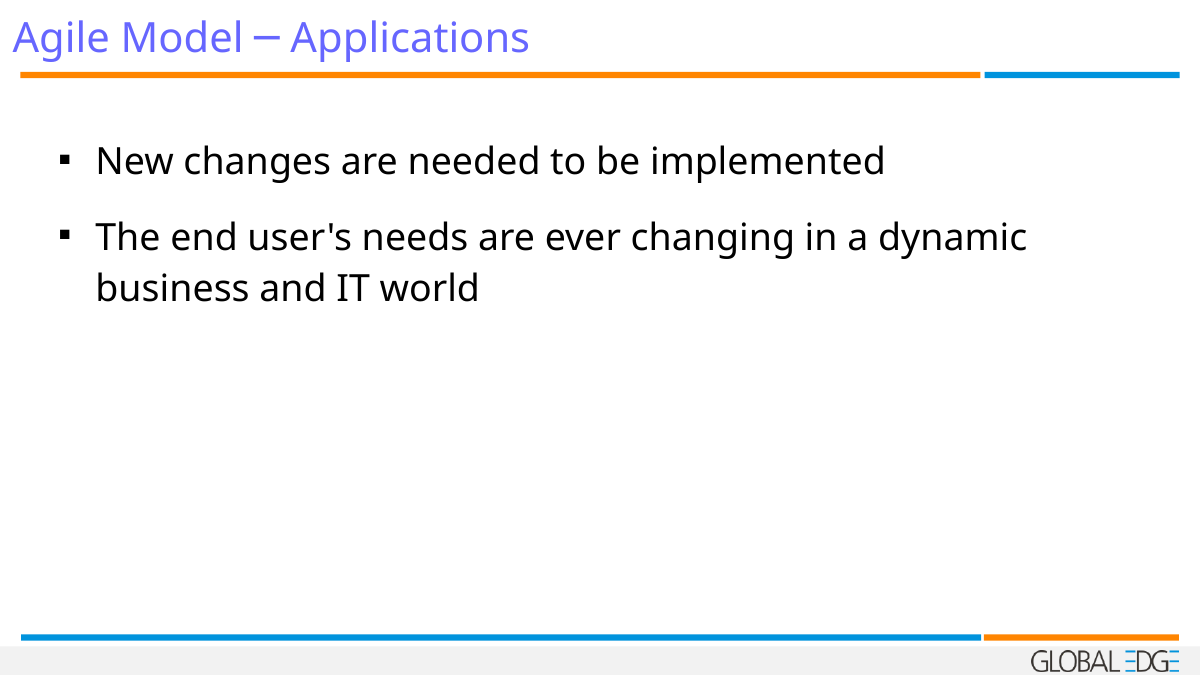

# Agile Model ─ Applications
New changes are needed to be implemented
The end user's needs are ever changing in a dynamic business and IT world